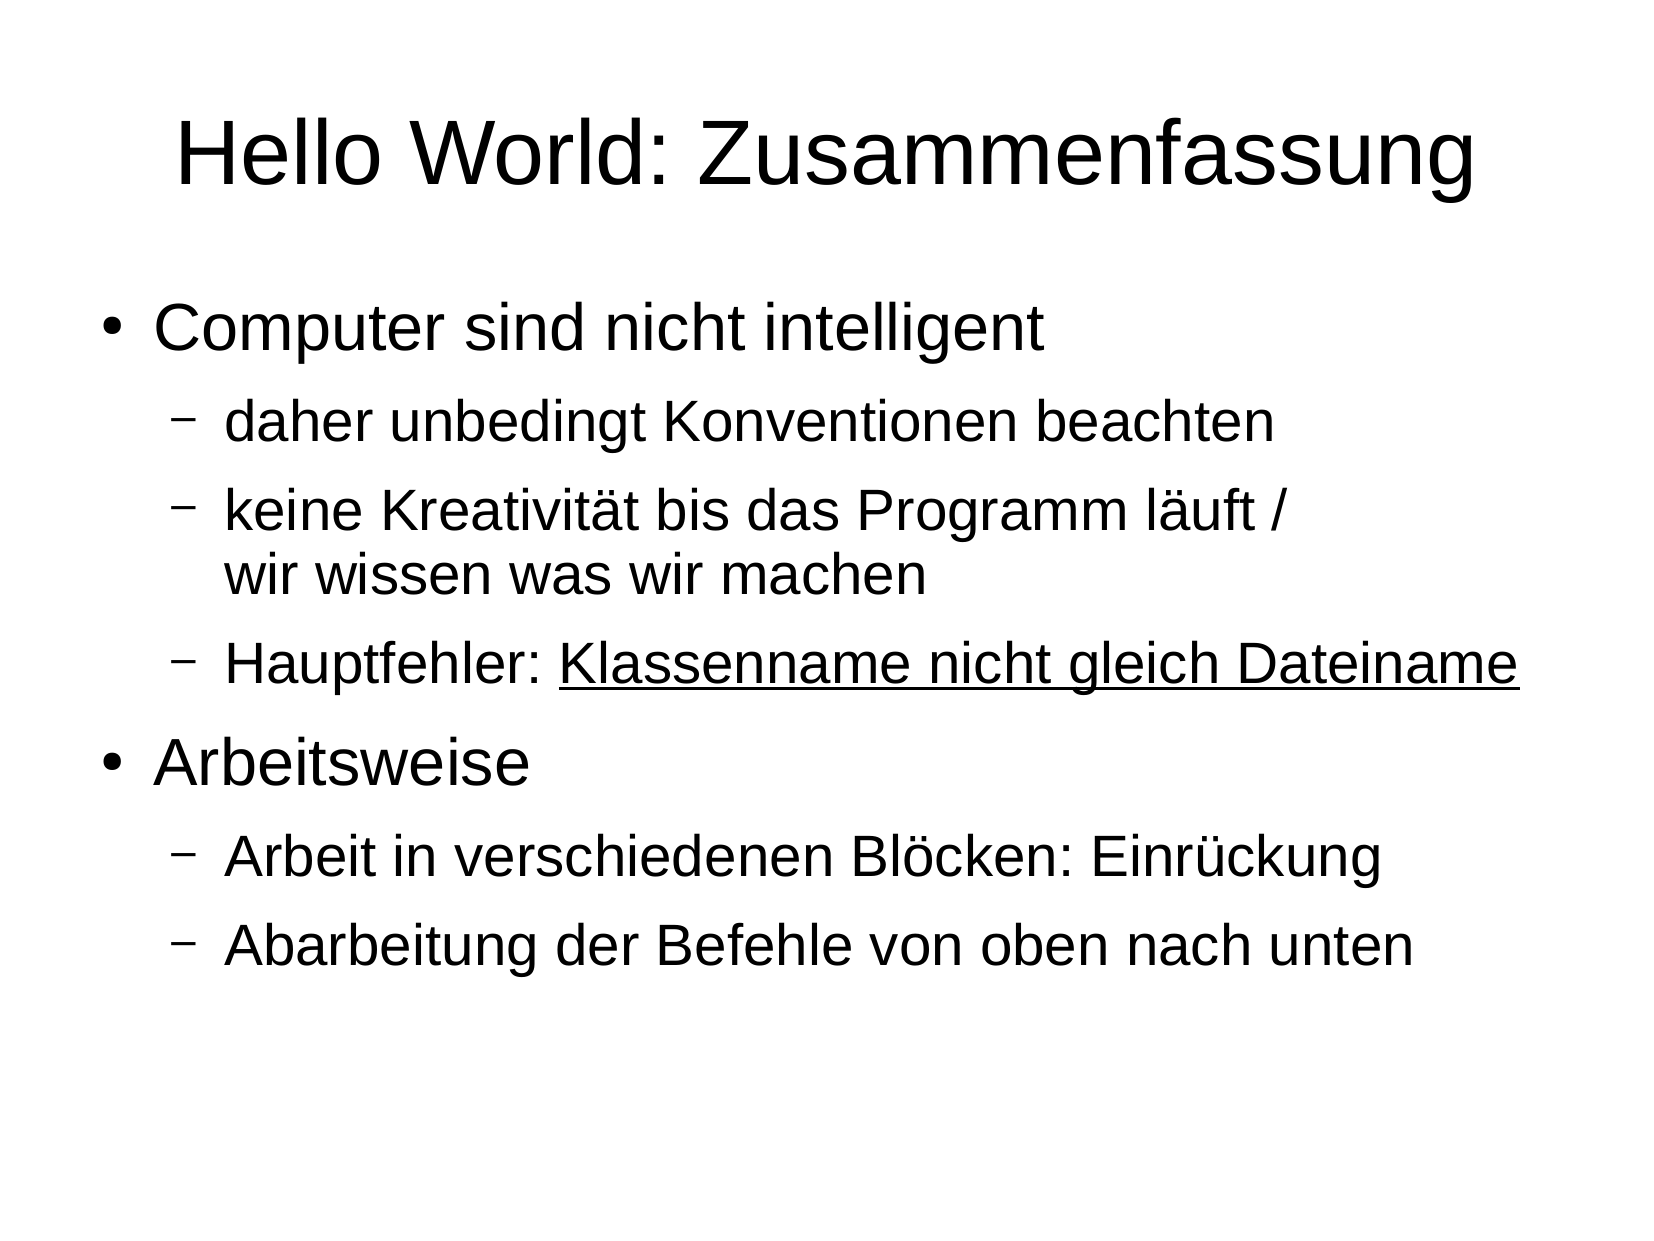

# Hello World: Zusammenfassung
Computer sind nicht intelligent
daher unbedingt Konventionen beachten
keine Kreativität bis das Programm läuft /
wir wissen was wir machen
Hauptfehler: Klassenname nicht gleich Dateiname
Arbeitsweise
Arbeit in verschiedenen Blöcken: Einrückung
Abarbeitung der Befehle von oben nach unten